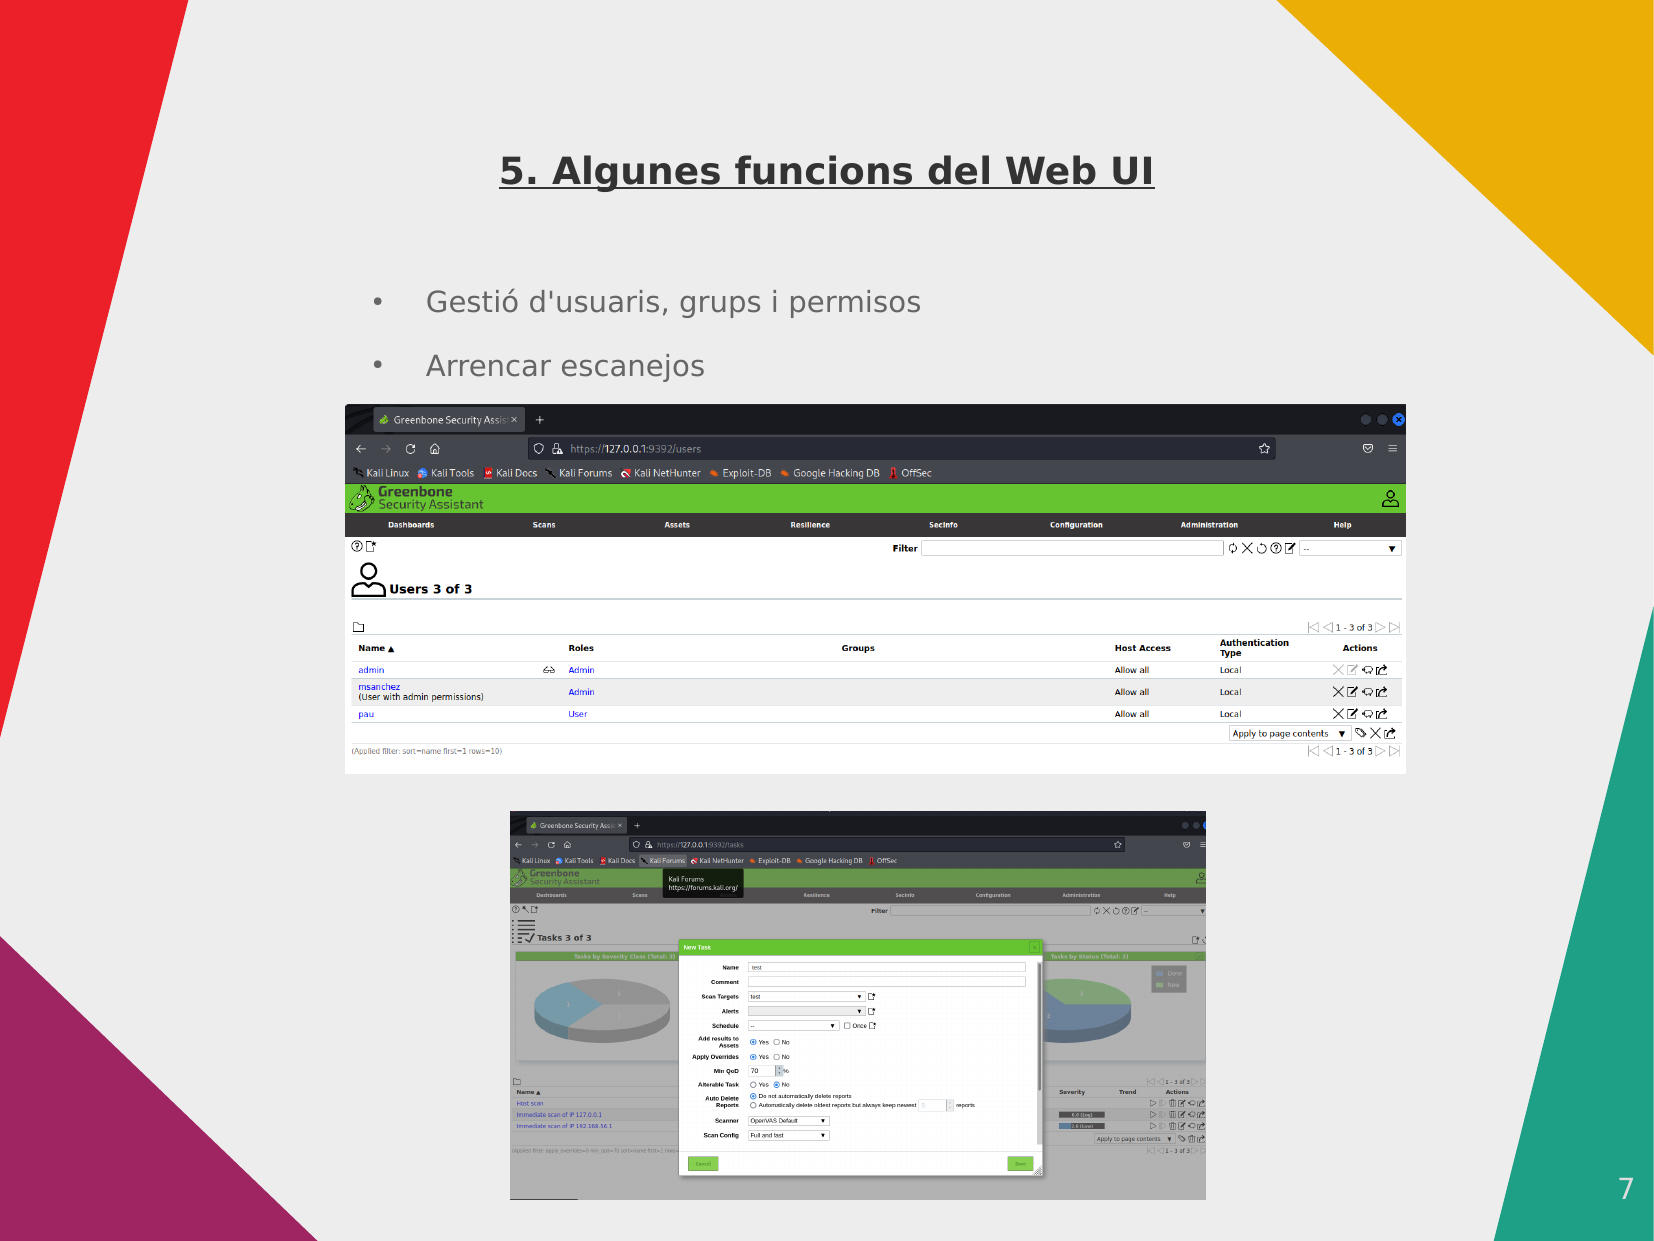

# 5. Algunes funcions del Web UI
Gestió d'usuaris, grups i permisos
Arrencar escanejos
7